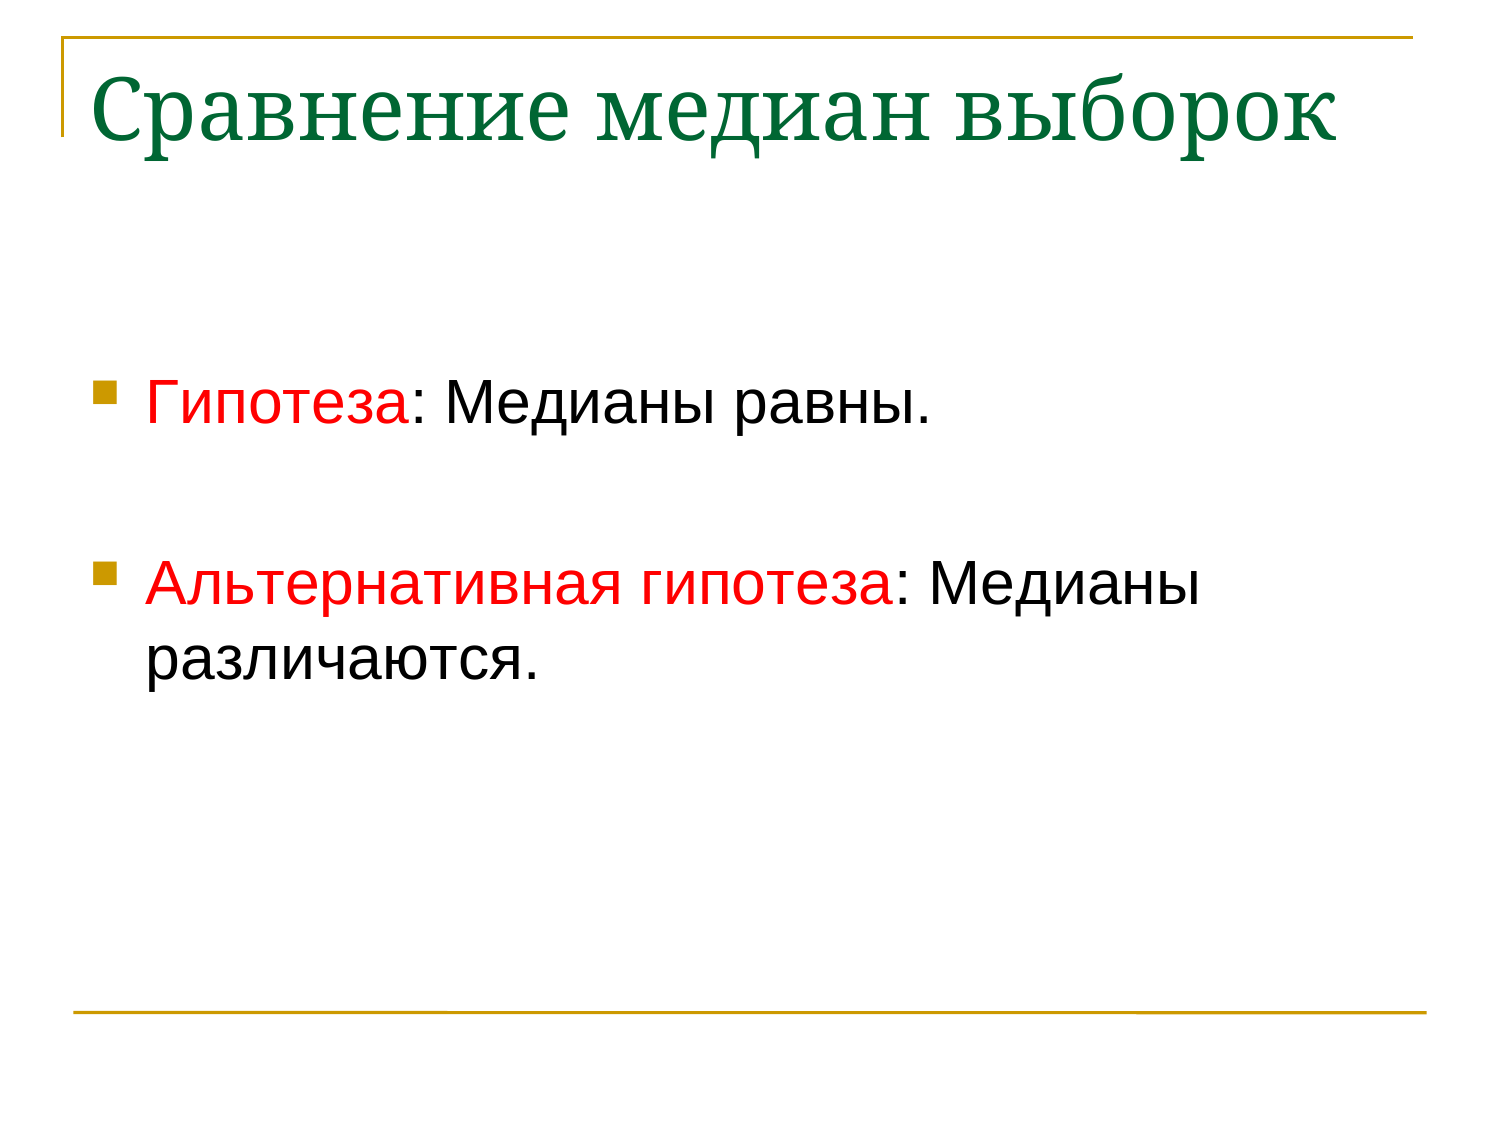

# Сравнение медиан выборок
Гипотеза: Медианы равны.
Альтернативная гипотеза: Медианы различаются.